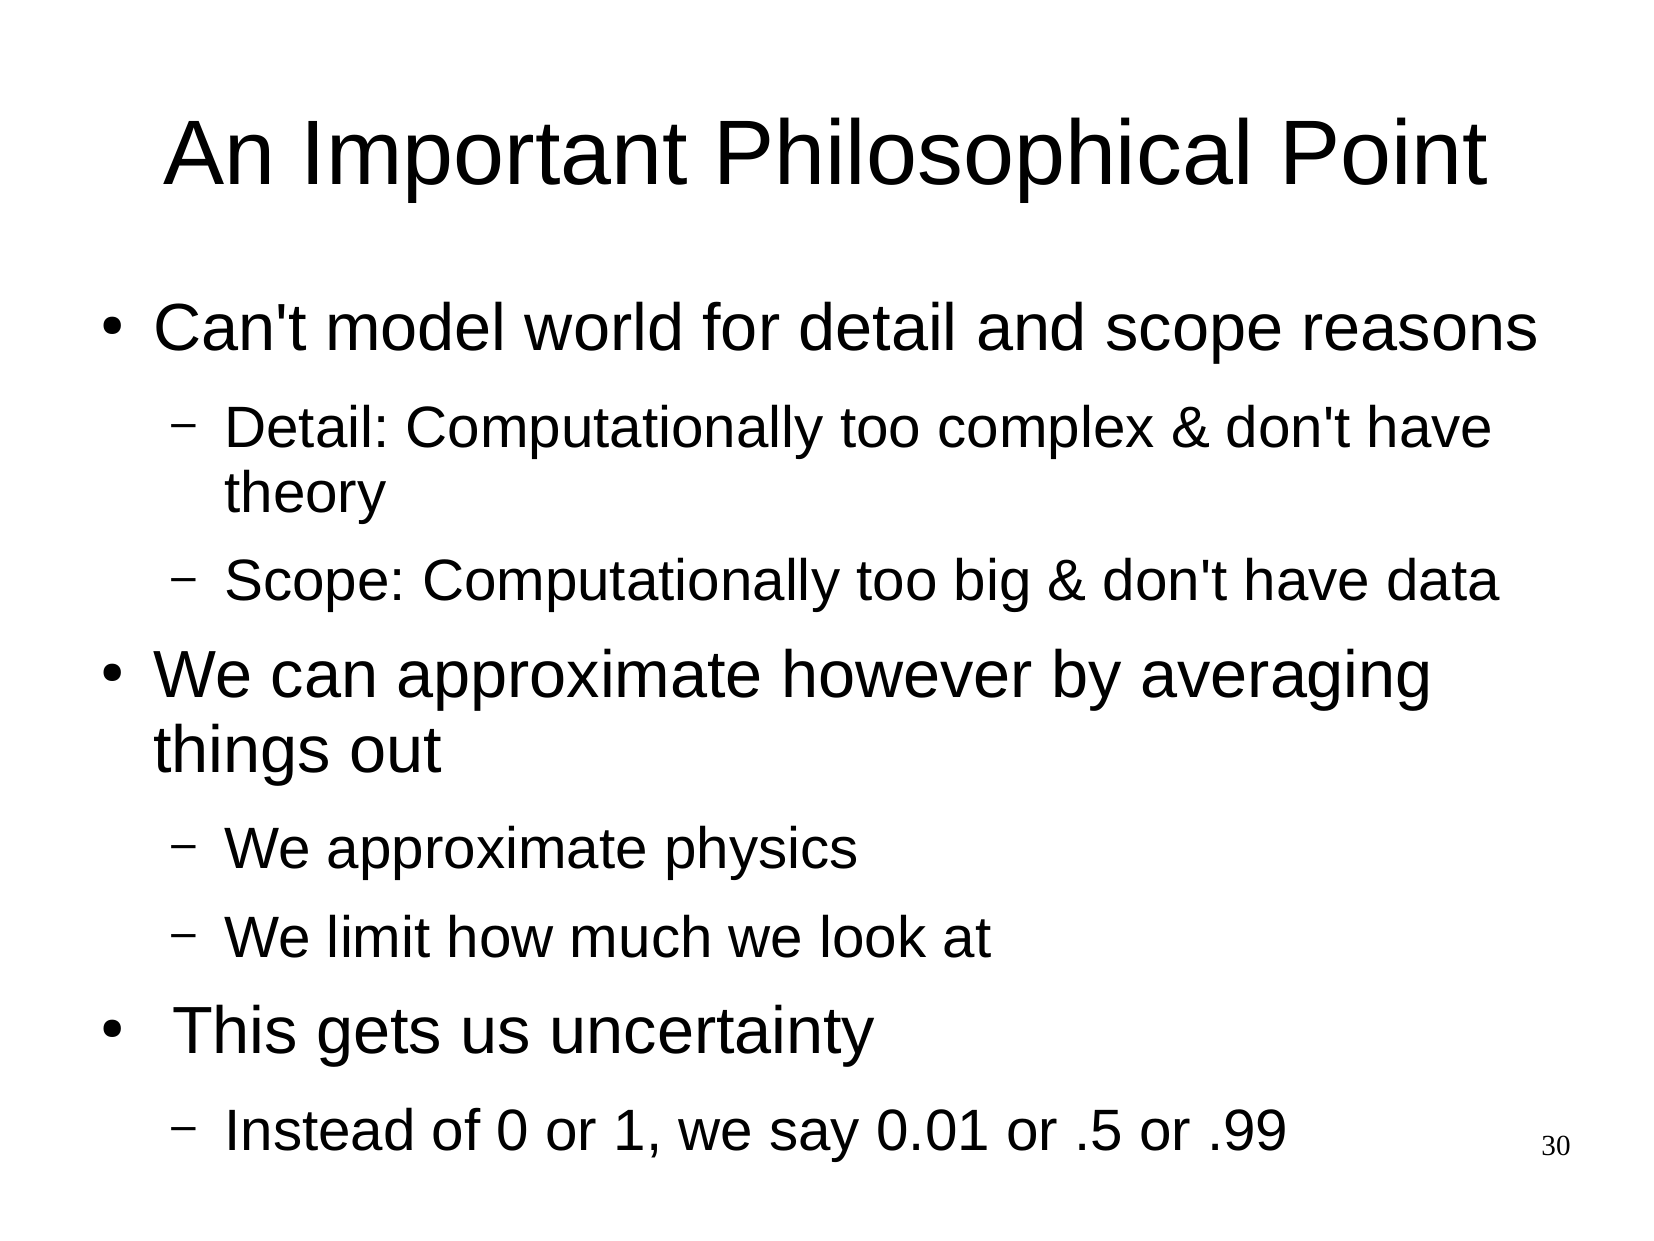

# An Important Philosophical Point
Can't model world for detail and scope reasons
Detail: Computationally too complex & don't have theory
Scope: Computationally too big & don't have data
We can approximate however by averaging things out
We approximate physics
We limit how much we look at
 This gets us uncertainty
Instead of 0 or 1, we say 0.01 or .5 or .99
30